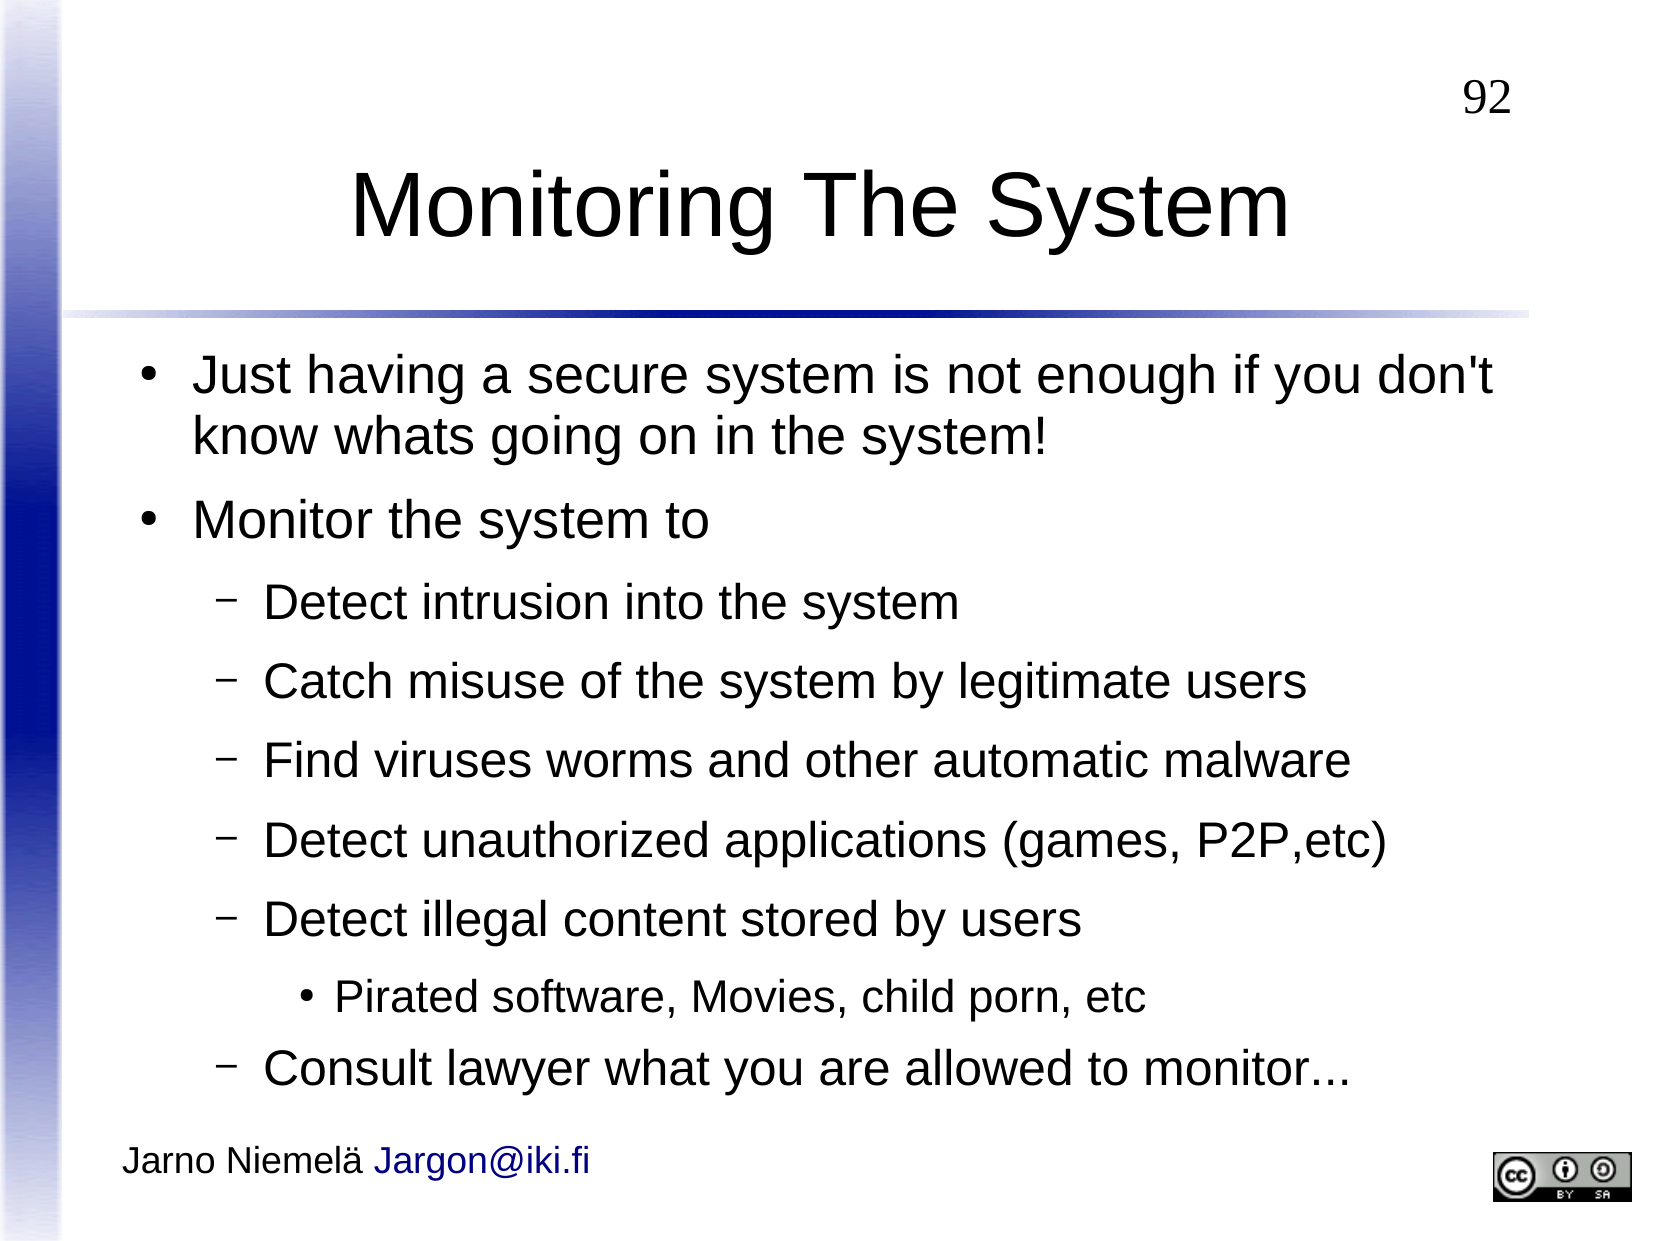

# Monitoring The System
Just having a secure system is not enough if you don't know whats going on in the system!
Monitor the system to
Detect intrusion into the system
Catch misuse of the system by legitimate users
Find viruses worms and other automatic malware
Detect unauthorized applications (games, P2P,etc)
Detect illegal content stored by users
Pirated software, Movies, child porn, etc
Consult lawyer what you are allowed to monitor...